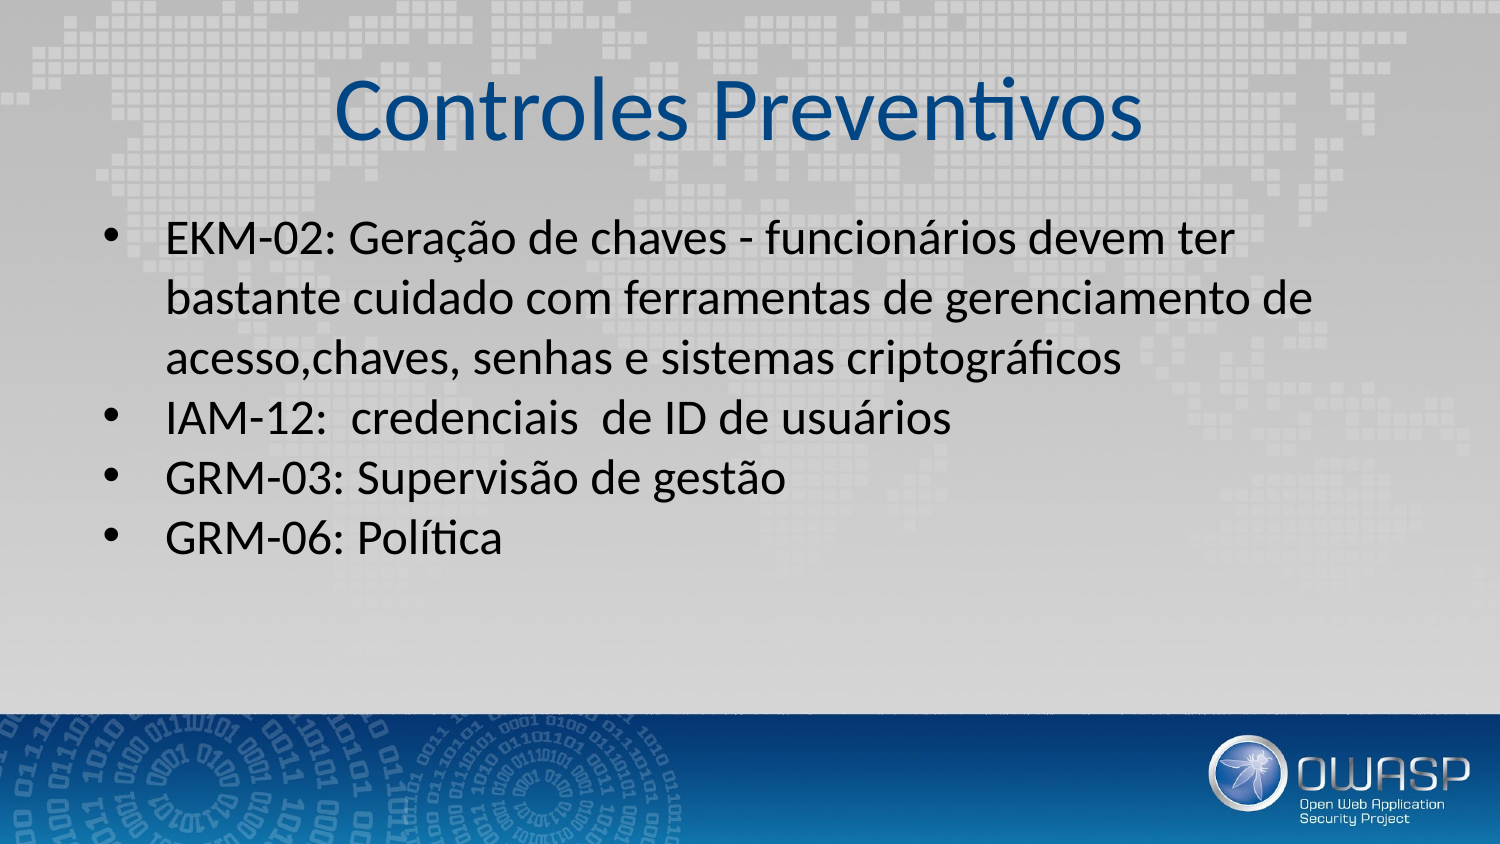

# Controles Preventivos
EKM-02: Geração de chaves - funcionários devem ter bastante cuidado com ferramentas de gerenciamento de acesso,chaves, senhas e sistemas criptográficos
IAM-12: credenciais de ID de usuários
GRM-03: Supervisão de gestão
GRM-06: Política